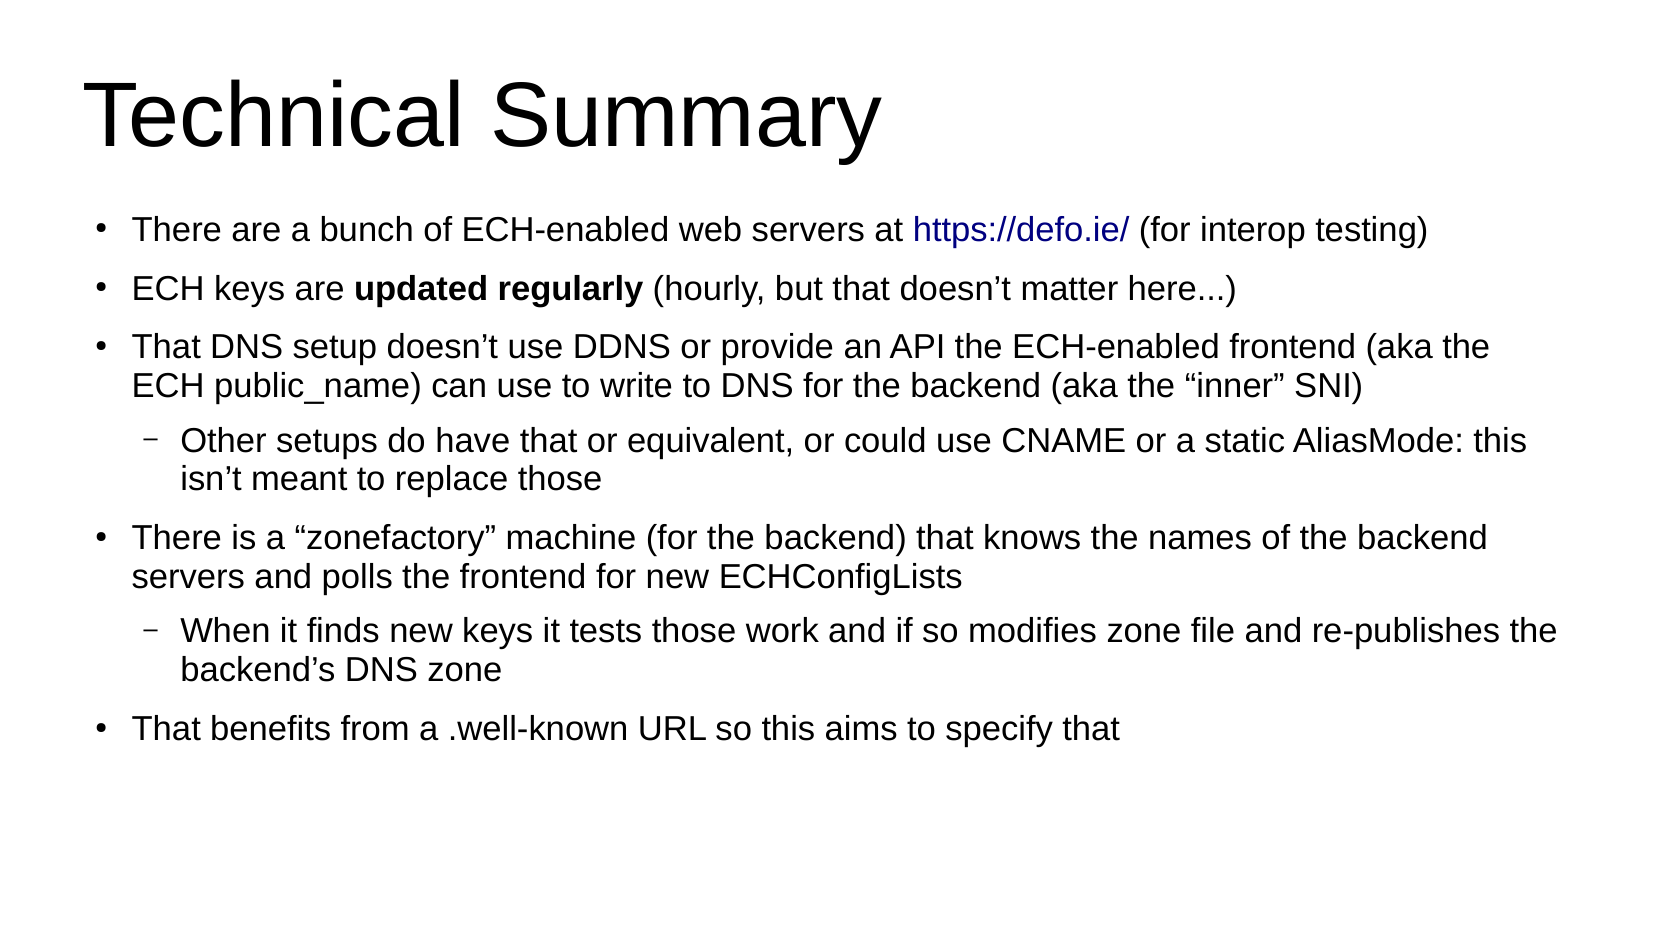

# Technical Summary
There are a bunch of ECH-enabled web servers at https://defo.ie/ (for interop testing)
ECH keys are updated regularly (hourly, but that doesn’t matter here...)
That DNS setup doesn’t use DDNS or provide an API the ECH-enabled frontend (aka the ECH public_name) can use to write to DNS for the backend (aka the “inner” SNI)
Other setups do have that or equivalent, or could use CNAME or a static AliasMode: this isn’t meant to replace those
There is a “zonefactory” machine (for the backend) that knows the names of the backend servers and polls the frontend for new ECHConfigLists
When it finds new keys it tests those work and if so modifies zone file and re-publishes the backend’s DNS zone
That benefits from a .well-known URL so this aims to specify that